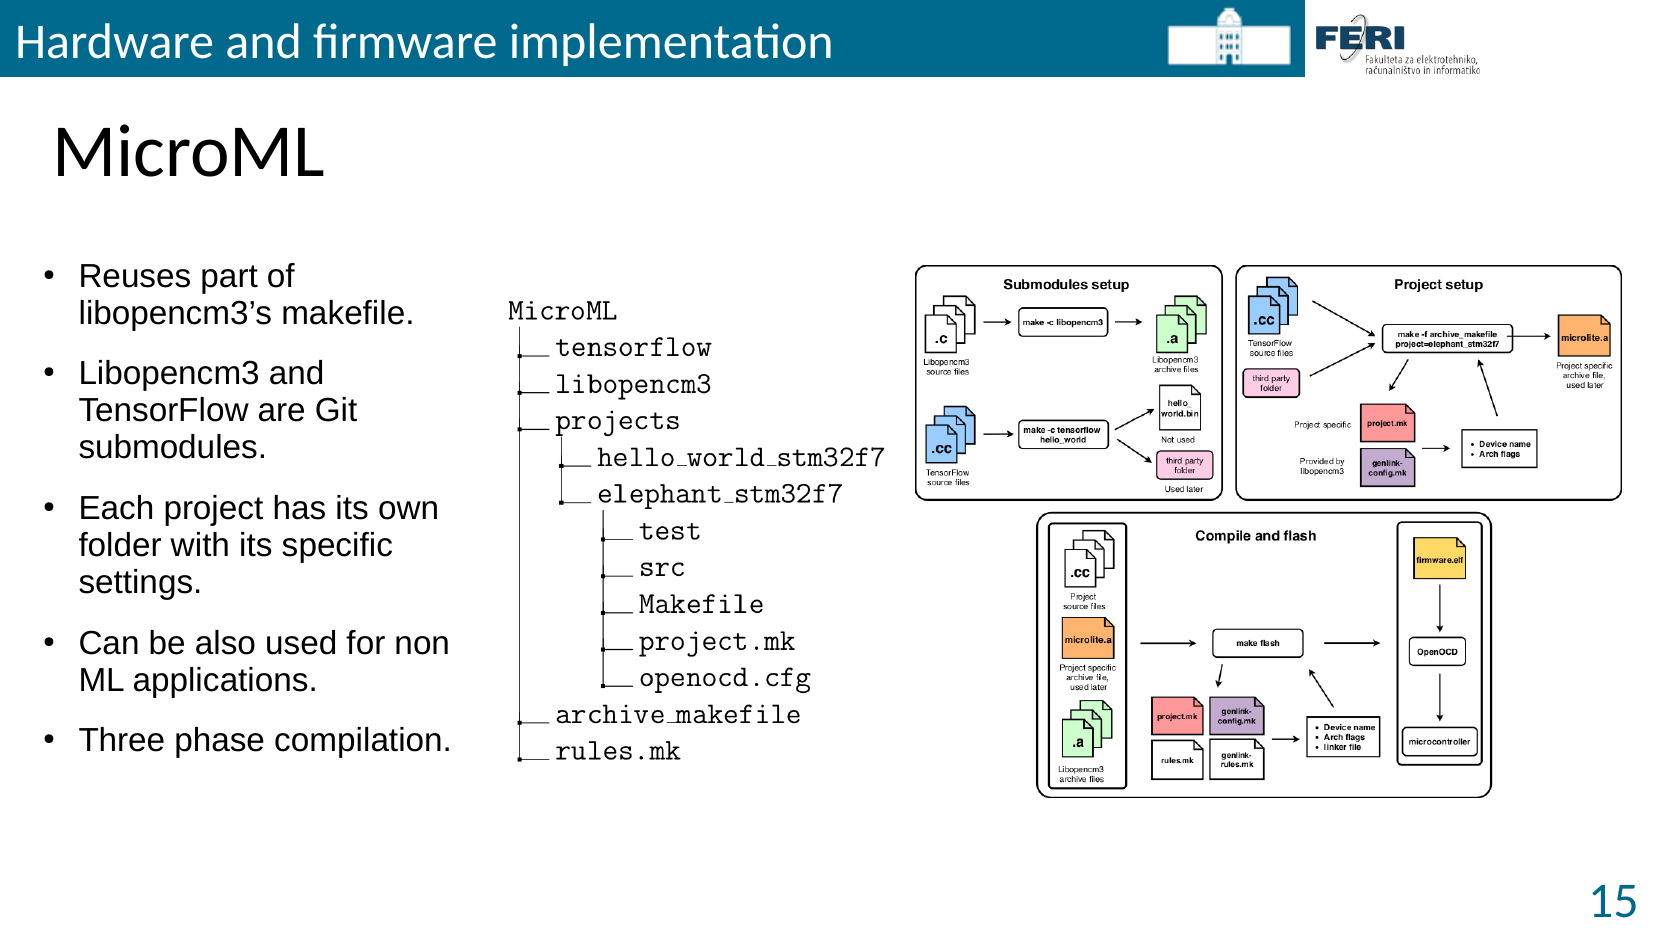

Hardware and firmware implementation
# MicroML
Reuses part of libopencm3’s makefile.
Libopencm3 and TensorFlow are Git submodules.
Each project has its own folder with its specific settings.
Can be also used for non ML applications.
Three phase compilation.